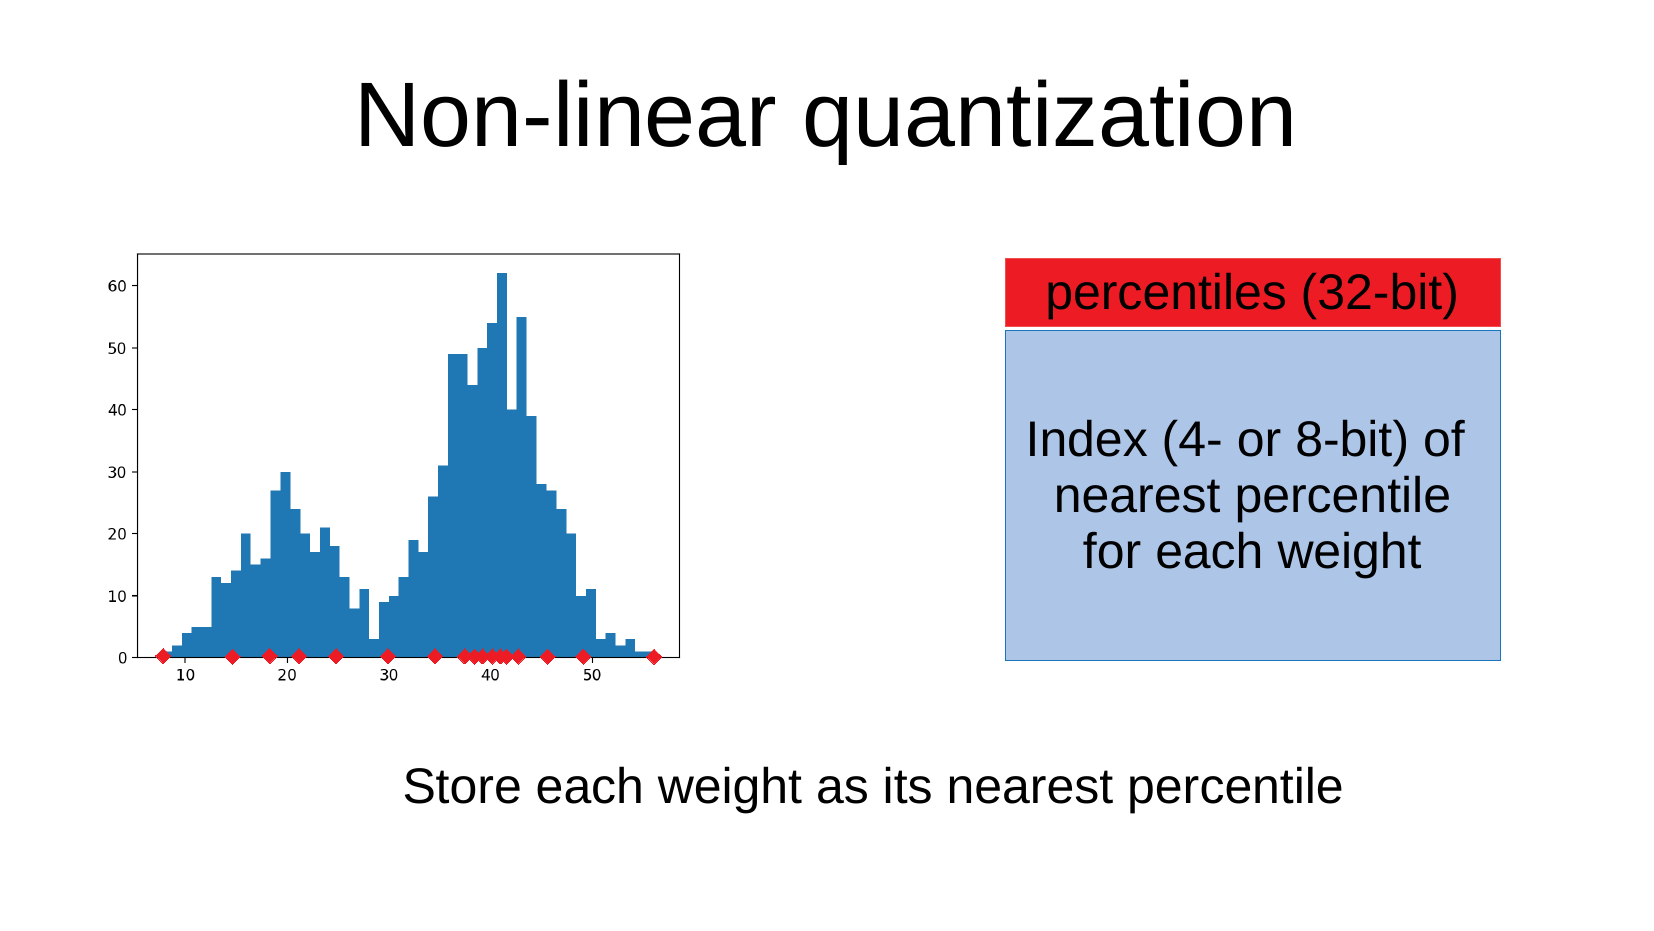

# Non-linear quantization
percentiles (32-bit)
Index (4- or 8-bit) of
nearest percentile
for each weight
Store each weight as its nearest percentile